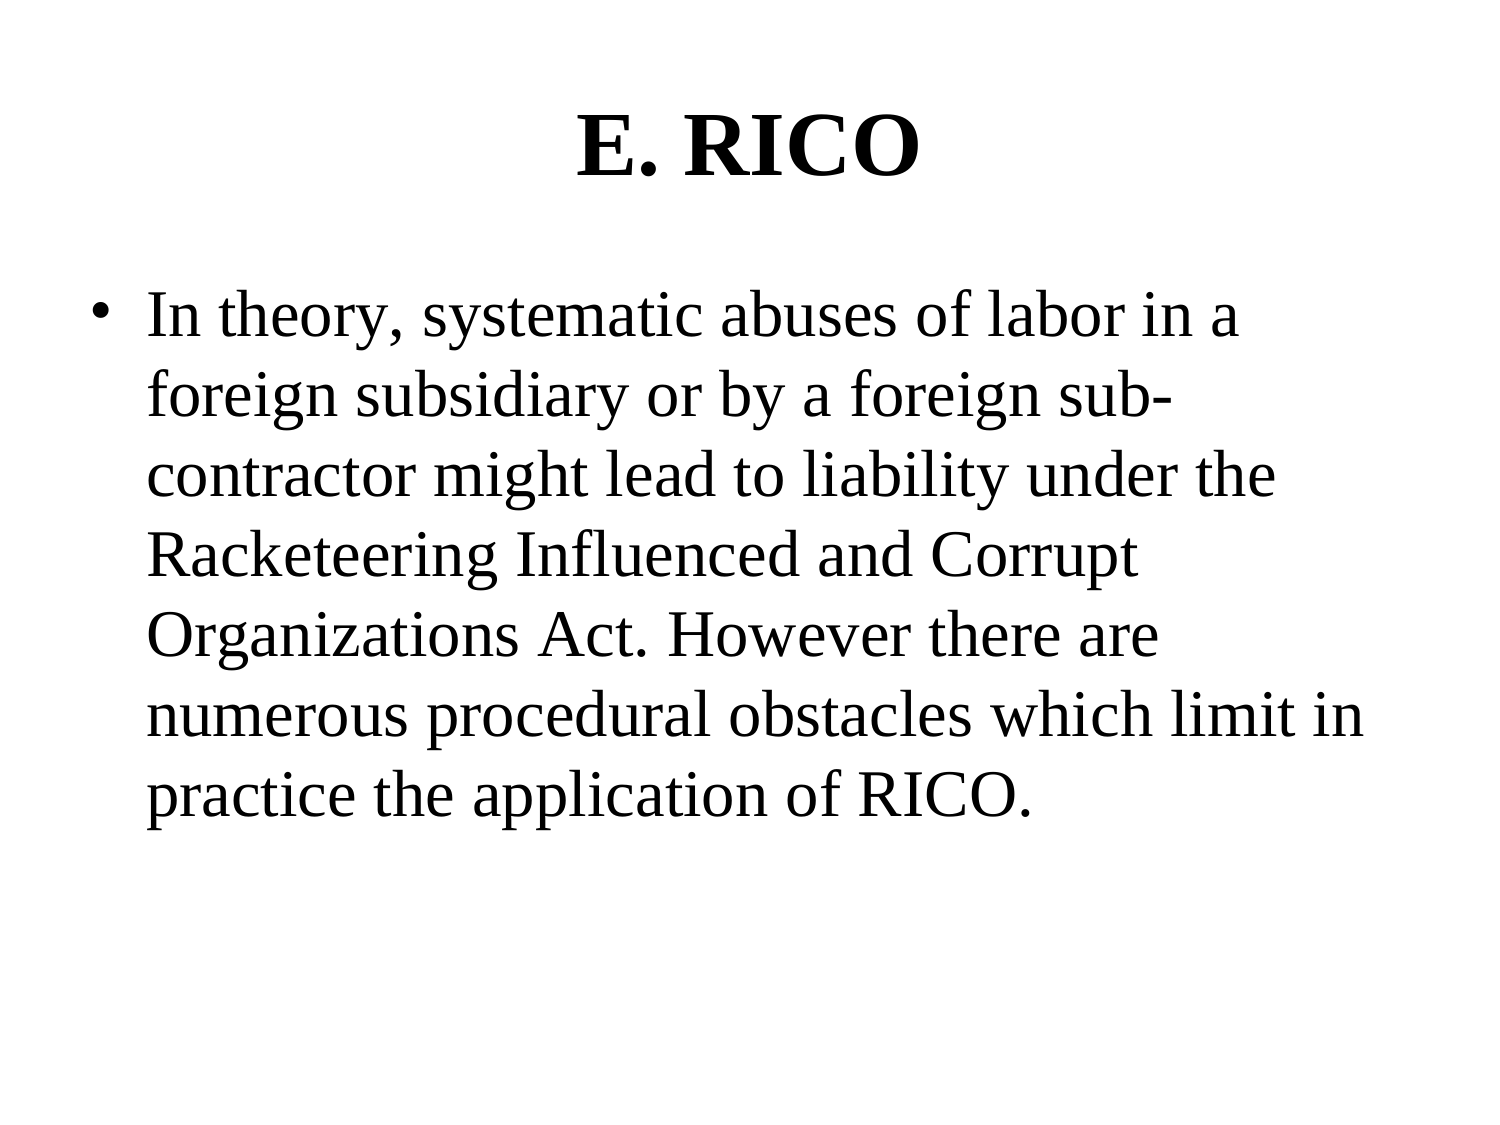

# E. RICO
In theory, systematic abuses of labor in a foreign subsidiary or by a foreign sub-contractor might lead to liability under the Racketeering Influenced and Corrupt Organizations Act. However there are numerous procedural obstacles which limit in practice the application of RICO.